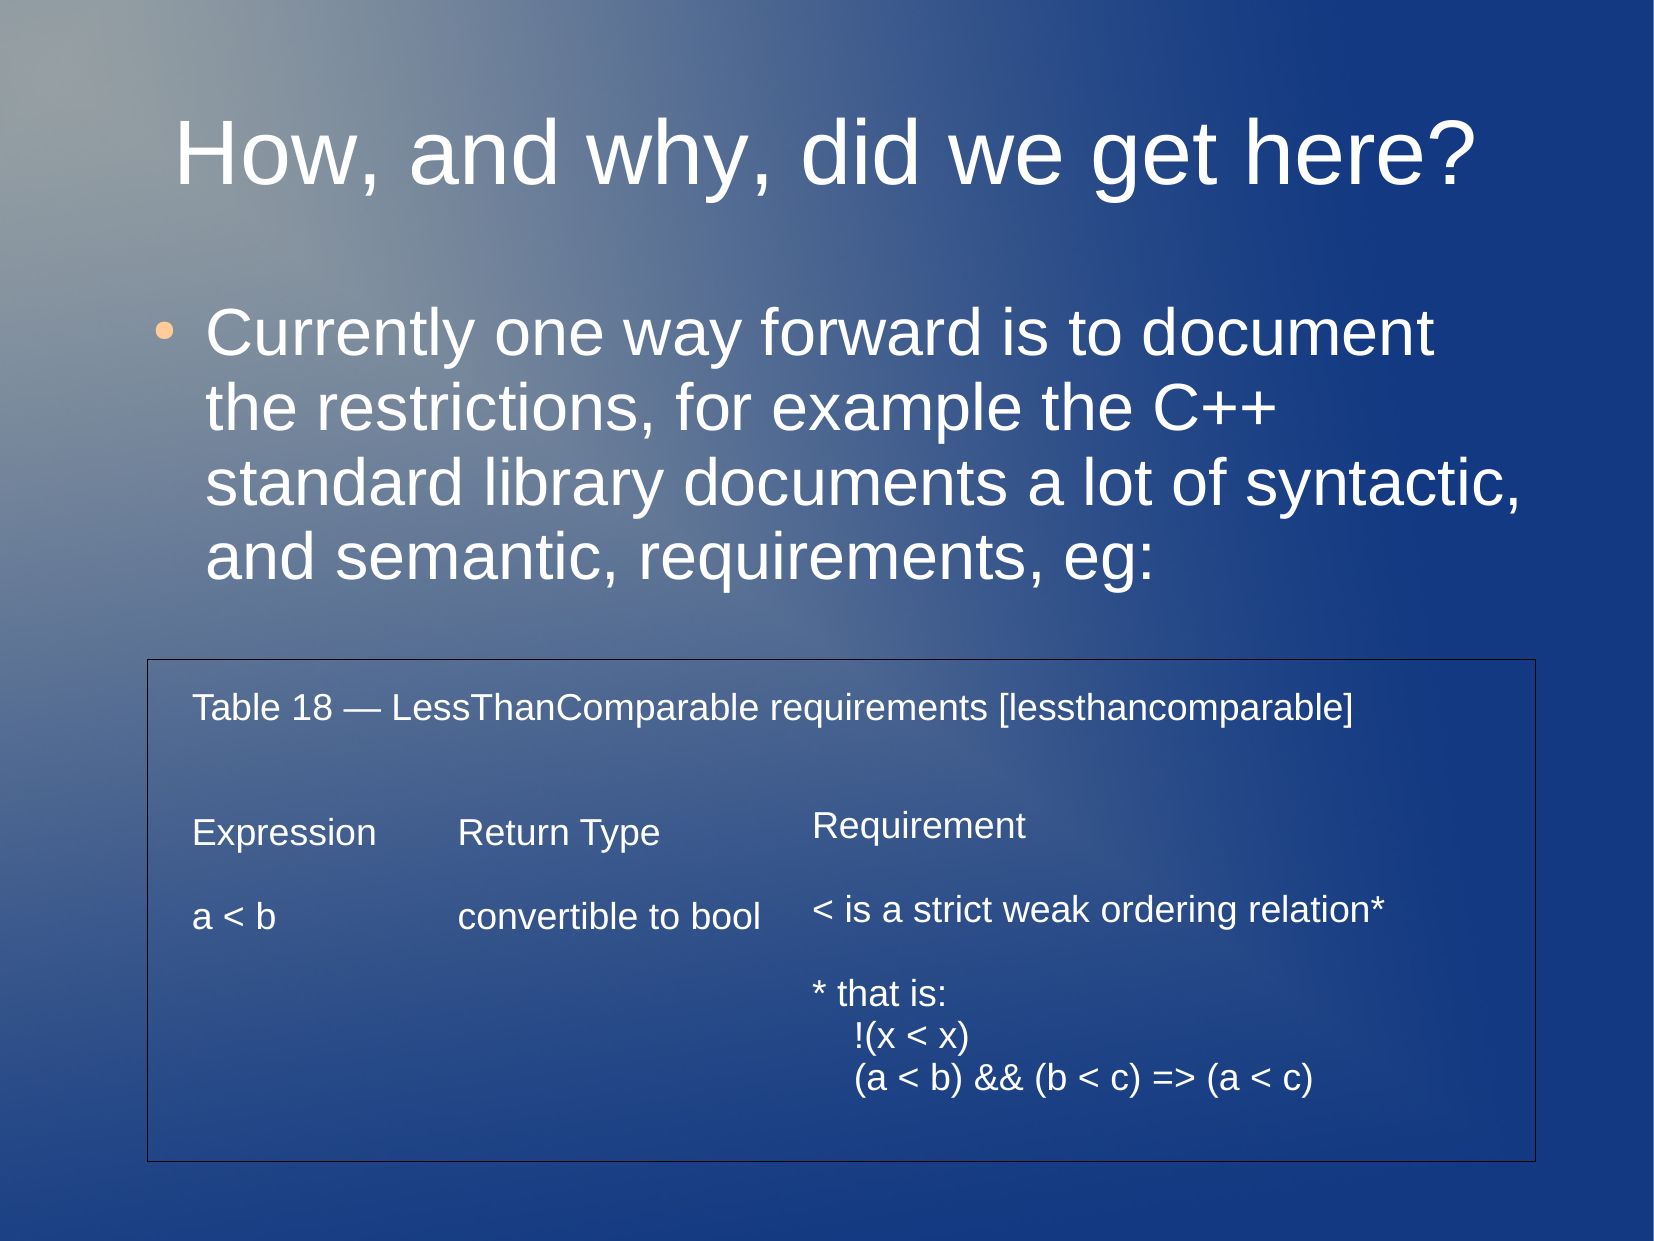

# How, and why, did we get here?
Currently one way forward is to document the restrictions, for example the C++ standard library documents a lot of syntactic, and semantic, requirements, eg:
Table 18 — LessThanComparable requirements [lessthancomparable]
Requirement
< is a strict weak ordering relation*
* that is:
 !(x < x)
 (a < b) && (b < c) => (a < c)
Expression
a < b
Return Type
convertible to bool